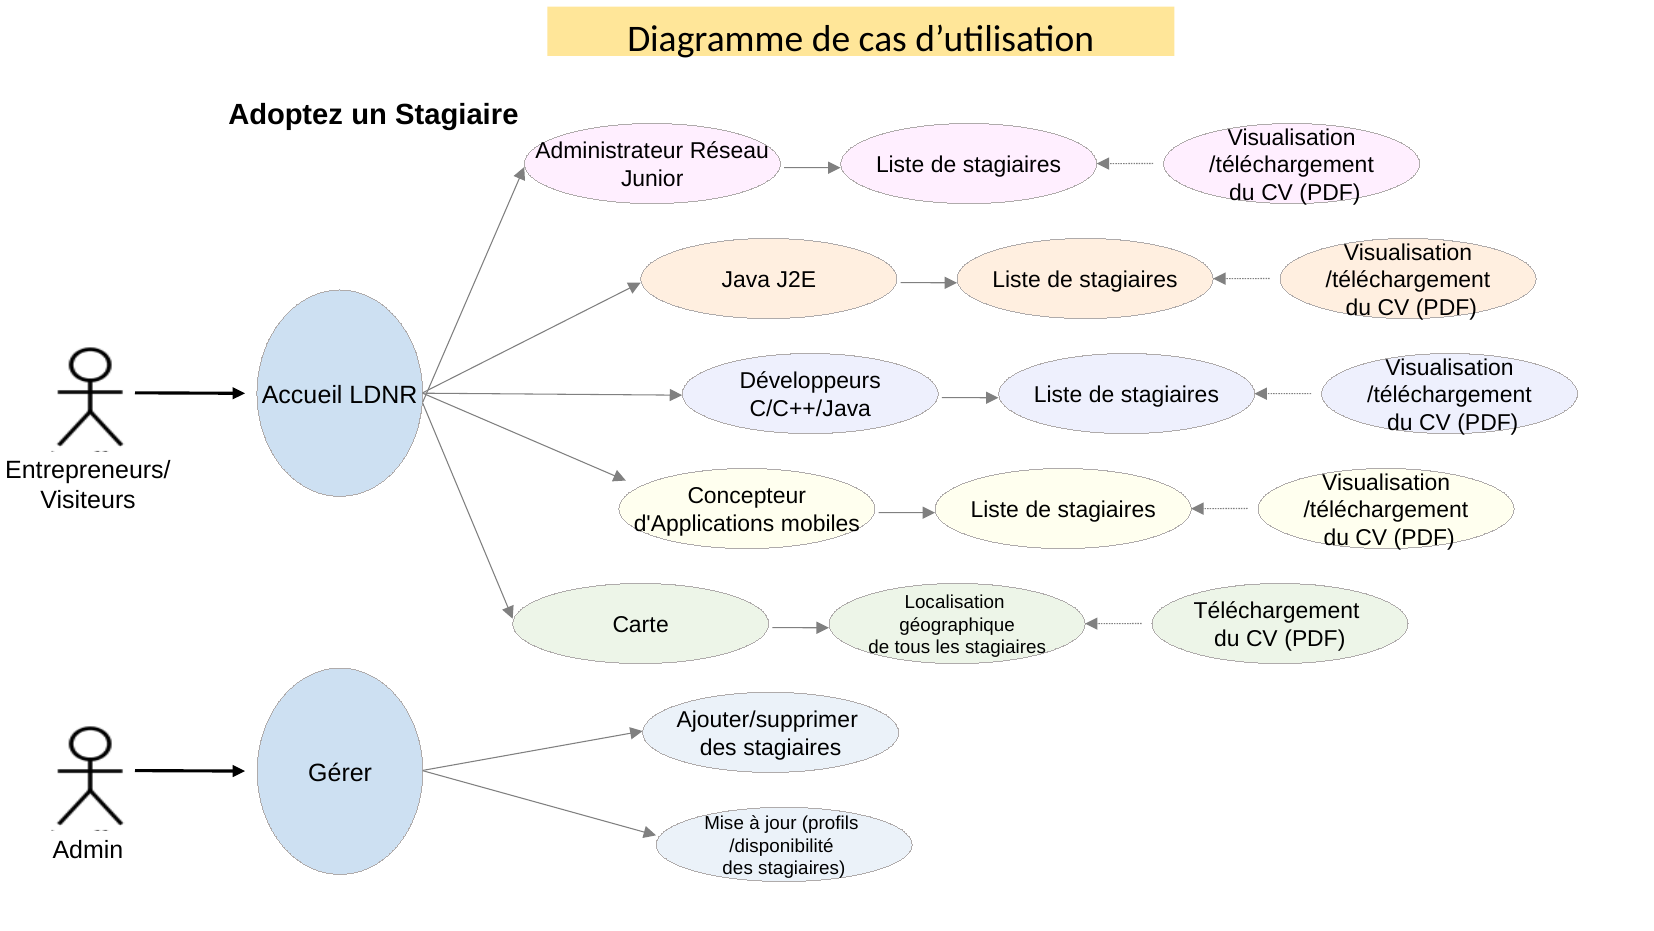

Diagramme de cas d’utilisation
Adoptez un Stagiaire
Administrateur Réseau
Junior
Liste de stagiaires
Visualisation
/téléchargement
 du CV (PDF)
Java J2E
Liste de stagiaires
Visualisation
/téléchargement
 du CV (PDF)
Accueil LDNR
Développeurs
C/C++/Java
Liste de stagiaires
Visualisation
/téléchargement
 du CV (PDF)
Entrepreneurs/
Visiteurs
Concepteur
d'Applications mobiles
Liste de stagiaires
Visualisation
/téléchargement
 du CV (PDF)
Carte
Localisation
géographique
de tous les stagiaires
Téléchargement
du CV (PDF)
Gérer
Ajouter/supprimer
des stagiaires
Mise à jour (profils
/disponibilité
des stagiaires)
Admin